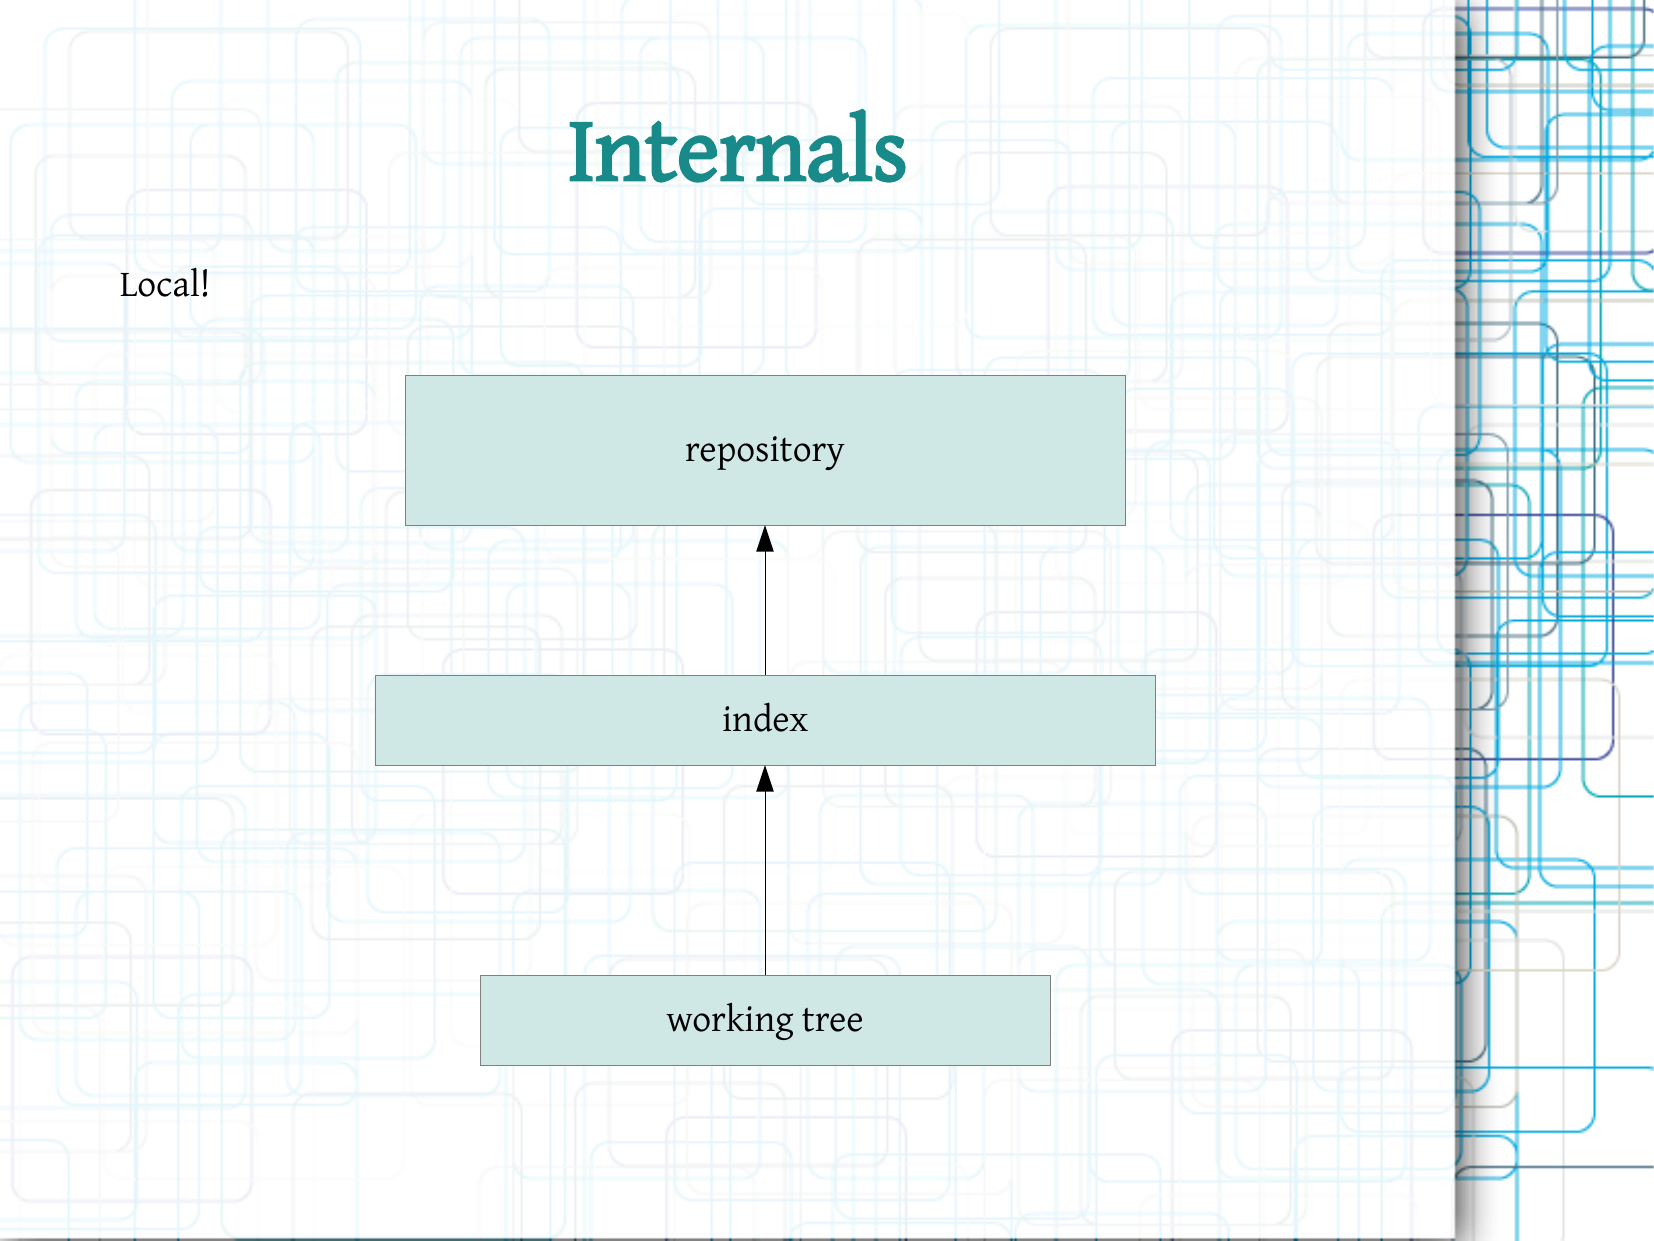

# Internals
Local!
repository
index
working tree